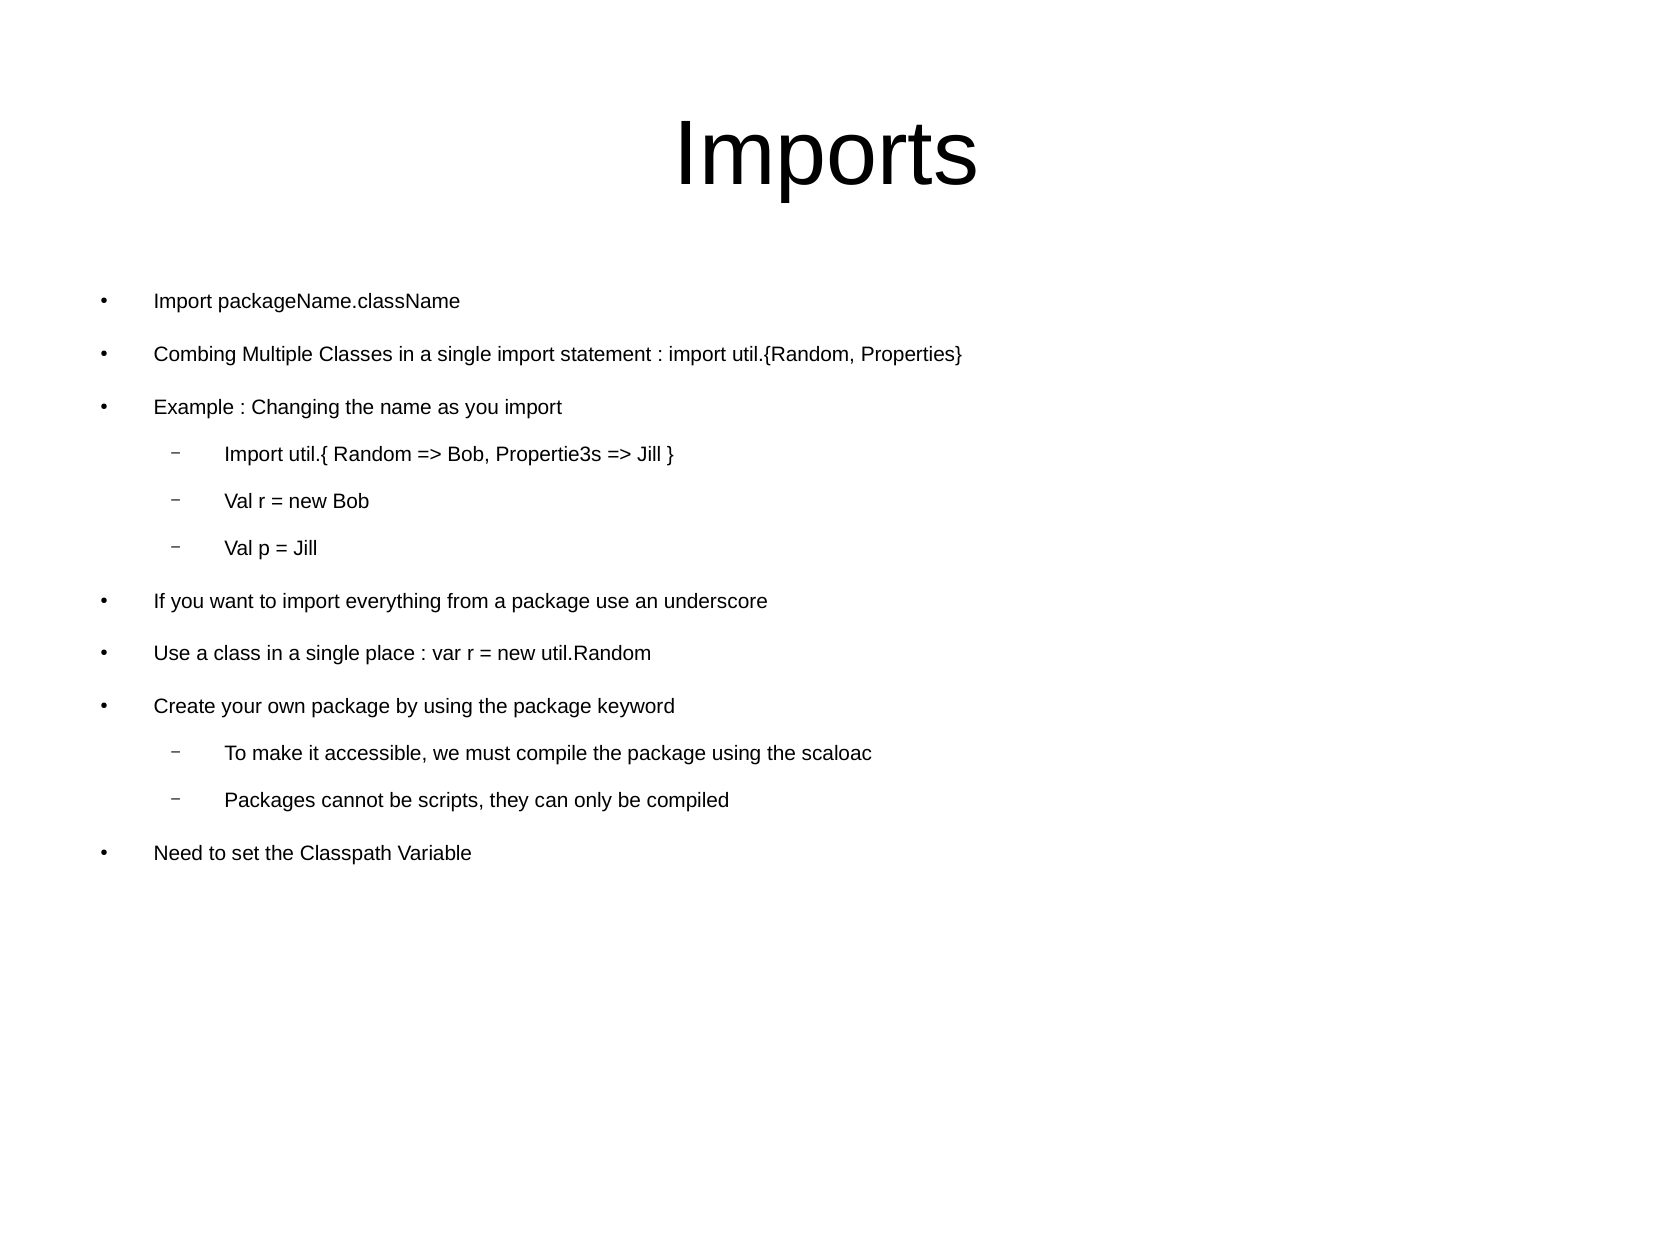

# Imports
Import packageName.className
Combing Multiple Classes in a single import statement : import util.{Random, Properties}
Example : Changing the name as you import
Import util.{ Random => Bob, Propertie3s => Jill }
Val r = new Bob
Val p = Jill
If you want to import everything from a package use an underscore
Use a class in a single place : var r = new util.Random
Create your own package by using the package keyword
To make it accessible, we must compile the package using the scaloac
Packages cannot be scripts, they can only be compiled
Need to set the Classpath Variable